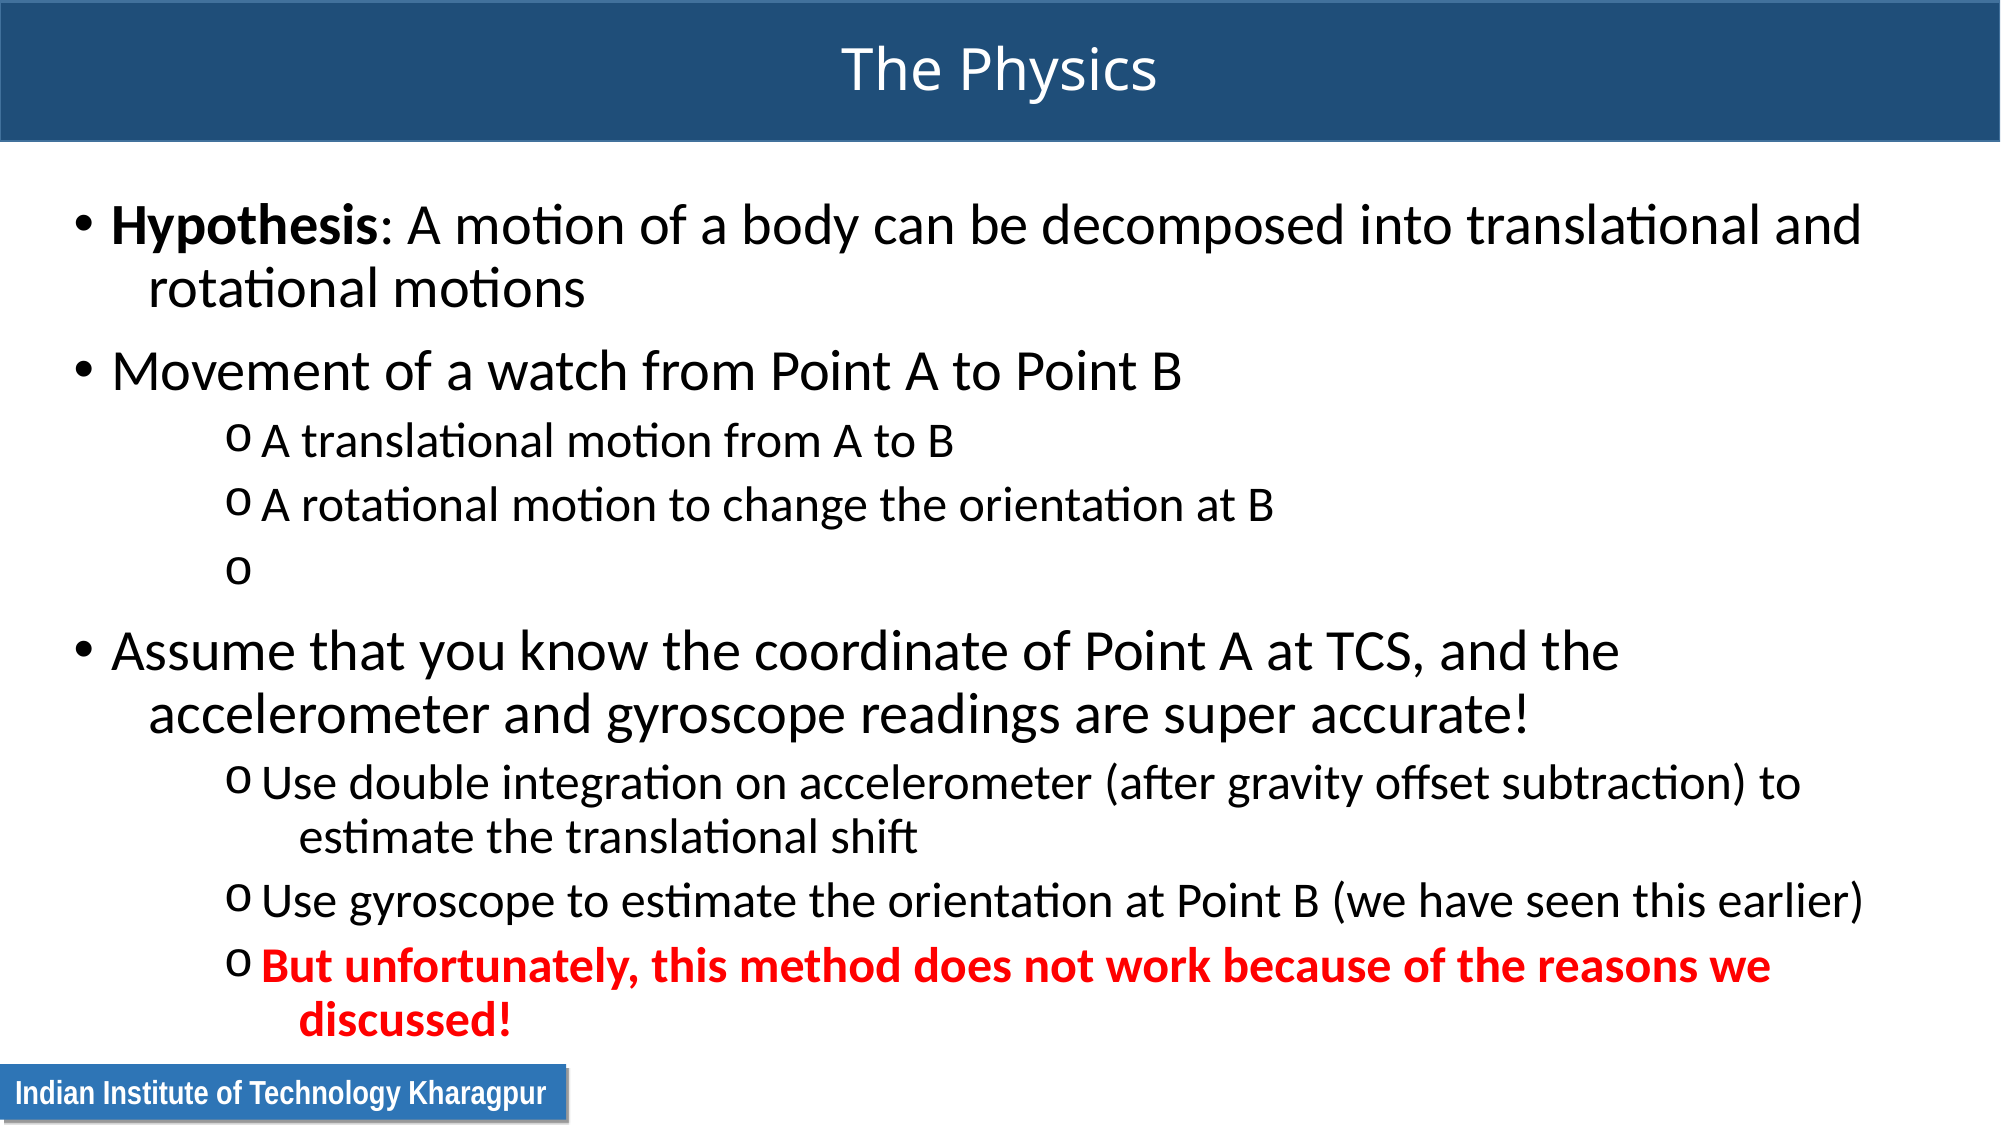

The Physics
# Hypothesis: A motion of a body can be decomposed into translational and rotational motions
Movement of a watch from Point A to Point B
A translational motion from A to B
A rotational motion to change the orientation at B
Assume that you know the coordinate of Point A at TCS, and the accelerometer and gyroscope readings are super accurate!
Use double integration on accelerometer (after gravity offset subtraction) to estimate the translational shift
Use gyroscope to estimate the orientation at Point B (we have seen this earlier)
But unfortunately, this method does not work because of the reasons we discussed!